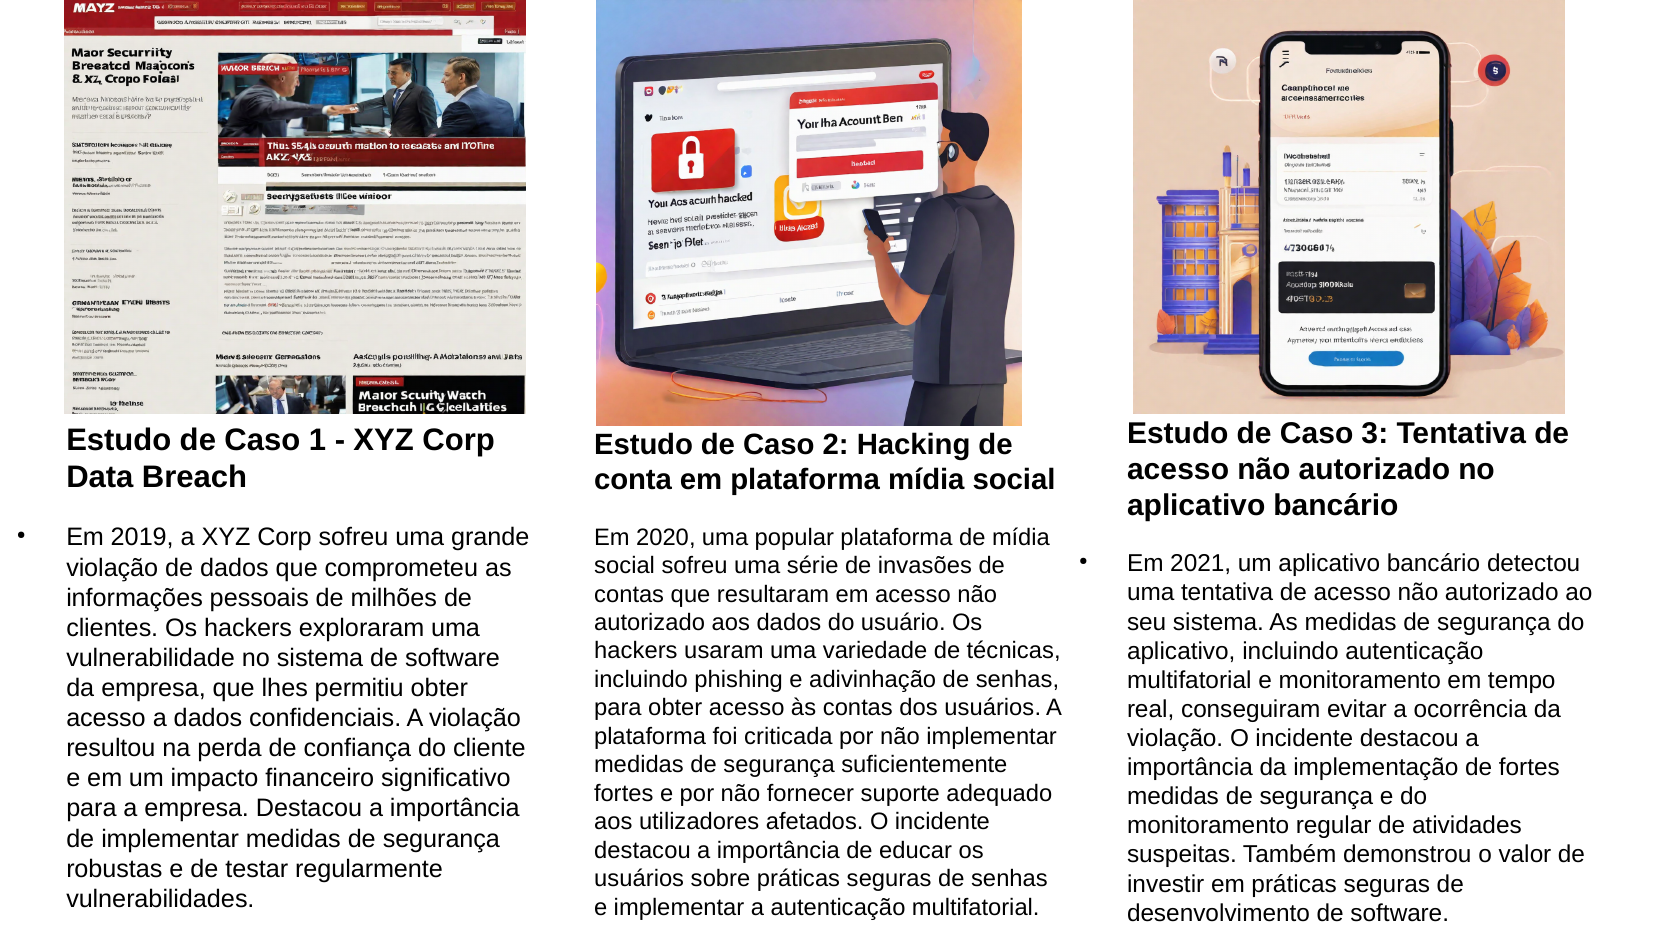

Estudo de Caso 3: Tentativa de acesso não autorizado no aplicativo bancário
Em 2021, um aplicativo bancário detectou uma tentativa de acesso não autorizado ao seu sistema. As medidas de segurança do aplicativo, incluindo autenticação multifatorial e monitoramento em tempo real, conseguiram evitar a ocorrência da violação. O incidente destacou a importância da implementação de fortes medidas de segurança e do monitoramento regular de atividades suspeitas. Também demonstrou o valor de investir em práticas seguras de desenvolvimento de software.
# Estudo de Caso 1 - XYZ Corp Data Breach
Em 2019, a XYZ Corp sofreu uma grande violação de dados que comprometeu as informações pessoais de milhões de clientes. Os hackers exploraram uma vulnerabilidade no sistema de software da empresa, que lhes permitiu obter acesso a dados confidenciais. A violação resultou na perda de confiança do cliente e em um impacto financeiro significativo para a empresa. Destacou a importância de implementar medidas de segurança robustas e de testar regularmente vulnerabilidades.
Estudo de Caso 2: Hacking de conta em plataforma mídia social
Em 2020, uma popular plataforma de mídia social sofreu uma série de invasões de contas que resultaram em acesso não autorizado aos dados do usuário. Os hackers usaram uma variedade de técnicas, incluindo phishing e adivinhação de senhas, para obter acesso às contas dos usuários. A plataforma foi criticada por não implementar medidas de segurança suficientemente fortes e por não fornecer suporte adequado aos utilizadores afetados. O incidente destacou a importância de educar os usuários sobre práticas seguras de senhas e implementar a autenticação multifatorial.